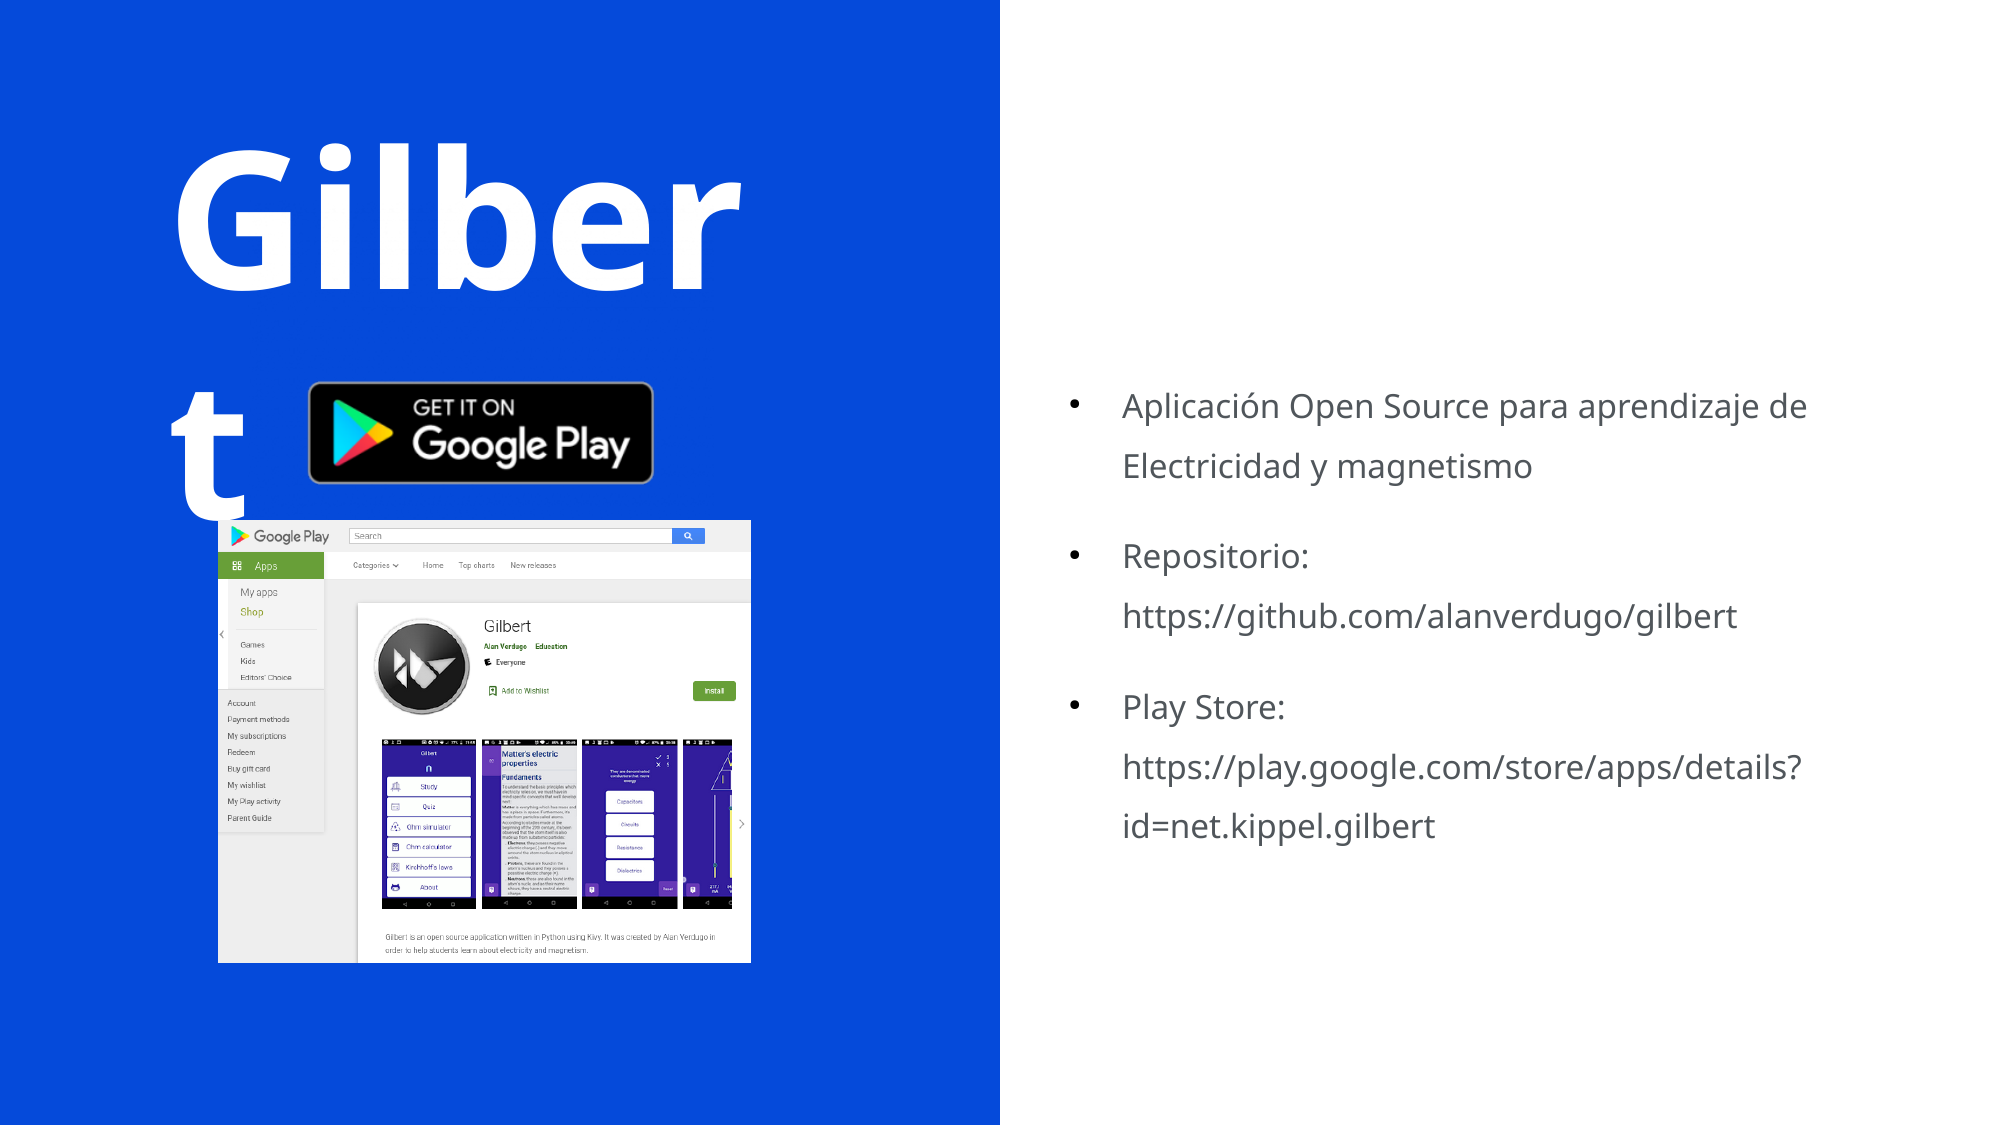

Gilbert
# Aplicación Open Source para aprendizaje de Electricidad y magnetismo
Repositorio: https://github.com/alanverdugo/gilbert
Play Store: https://play.google.com/store/apps/details?id=net.kippel.gilbert